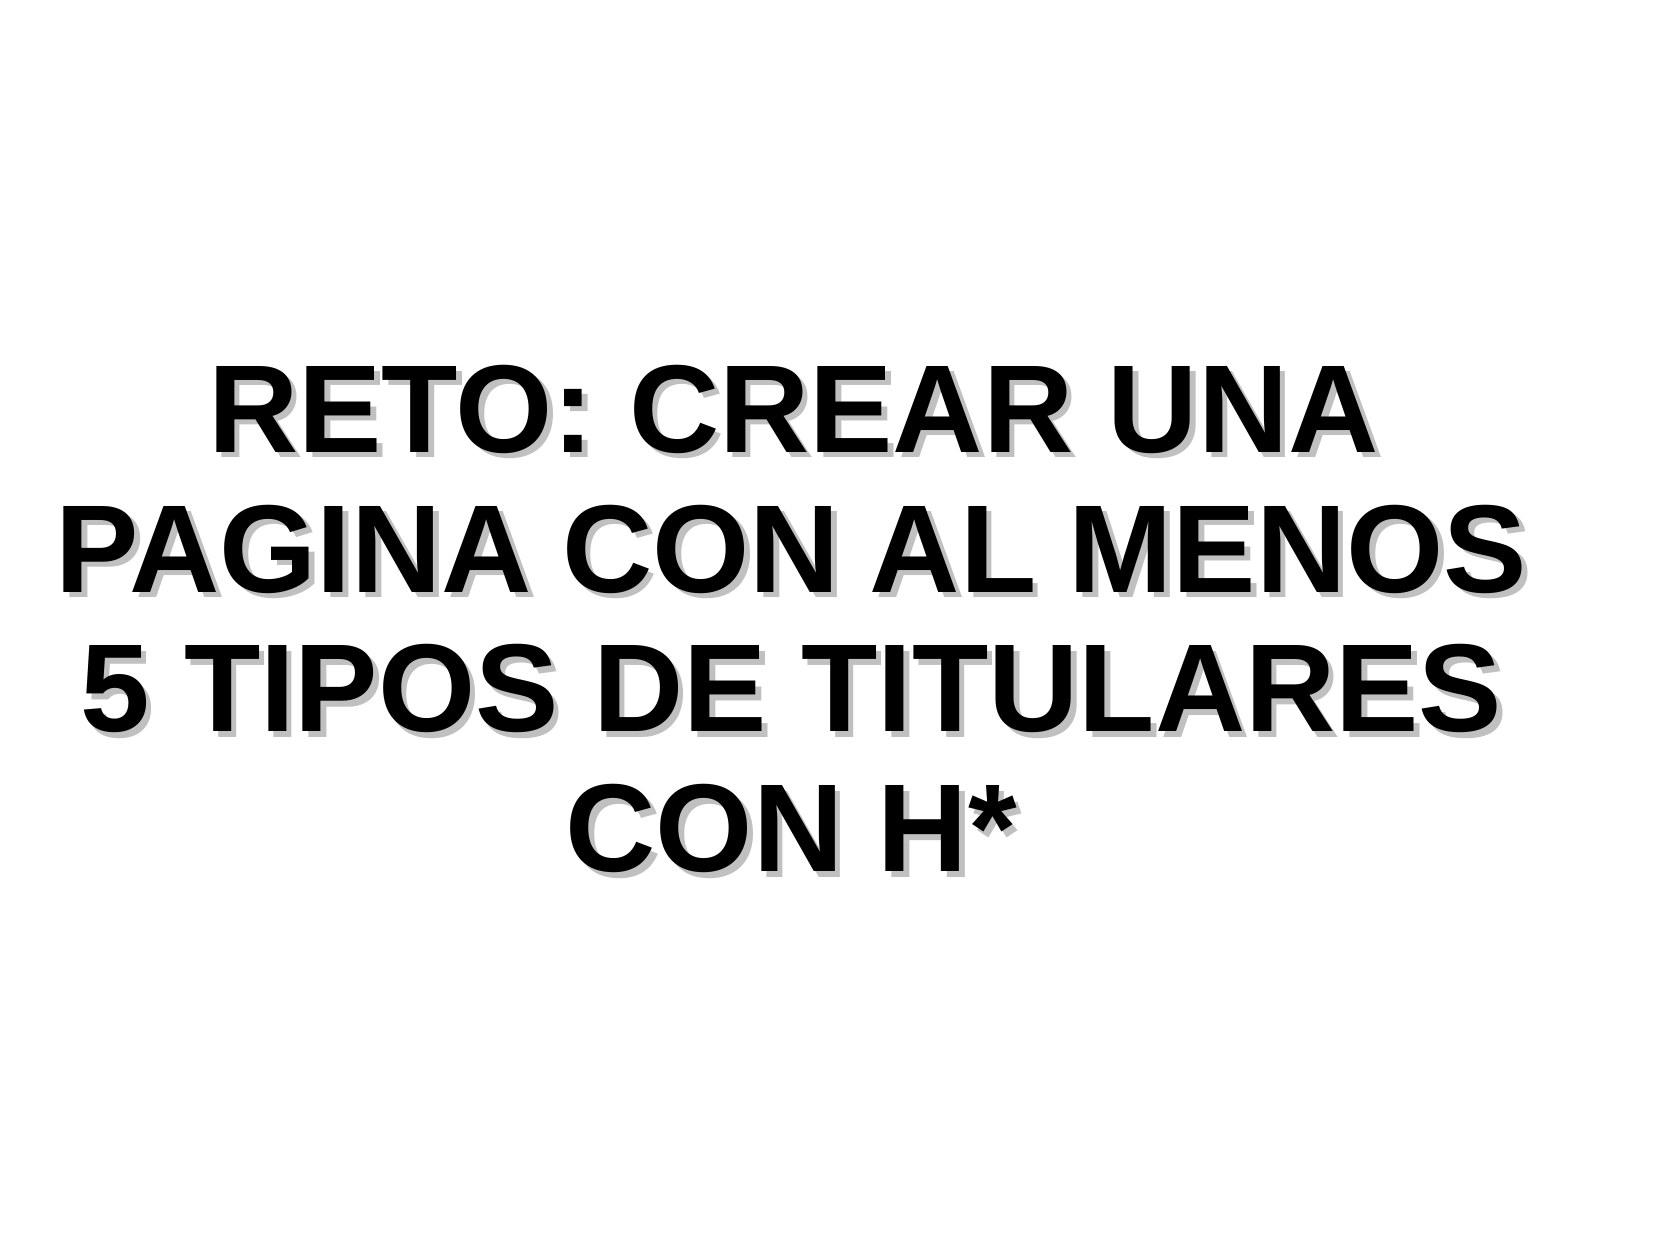

# RETO: CREAR UNA PAGINA CON AL MENOS 5 TIPOS DE TITULARES CON H*